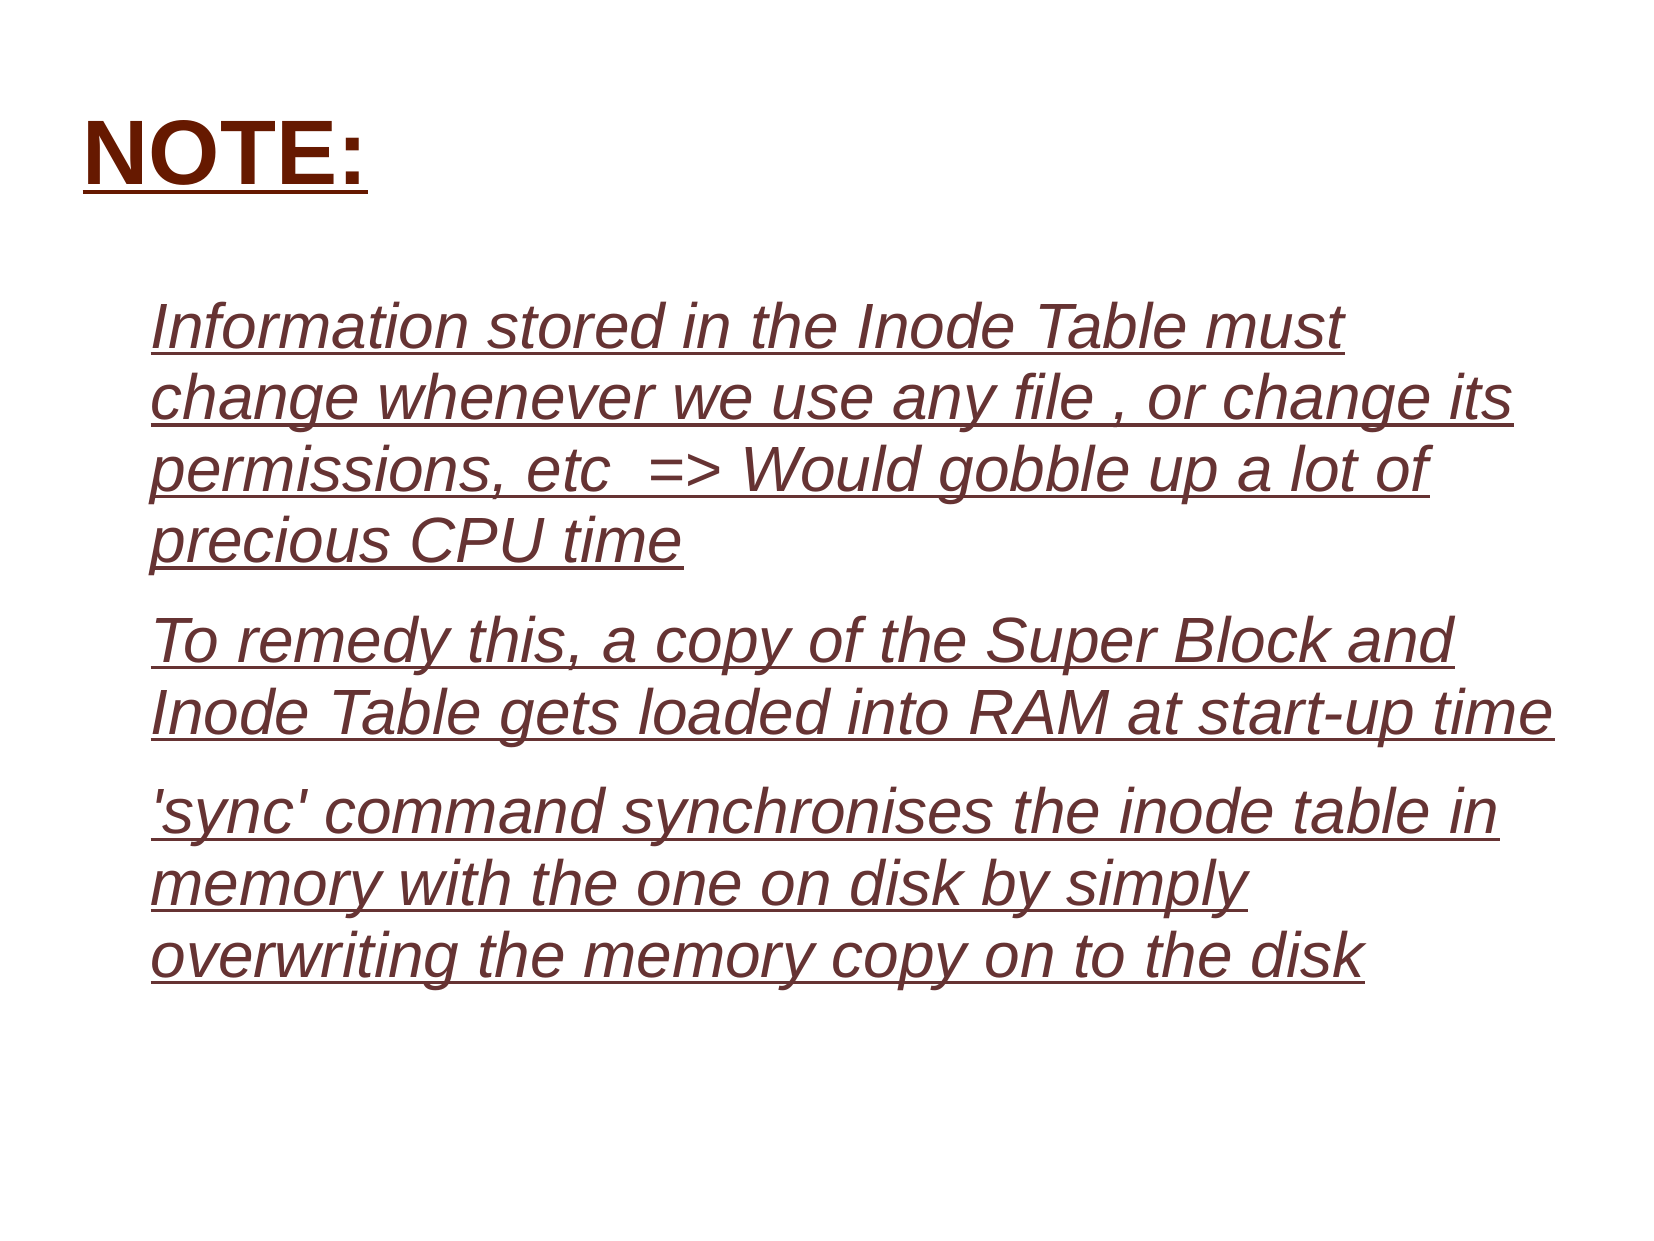

# NOTE:
Information stored in the Inode Table must change whenever we use any file , or change its permissions, etc => Would gobble up a lot of precious CPU time
To remedy this, a copy of the Super Block and Inode Table gets loaded into RAM at start-up time
'sync' command synchronises the inode table in memory with the one on disk by simply overwriting the memory copy on to the disk